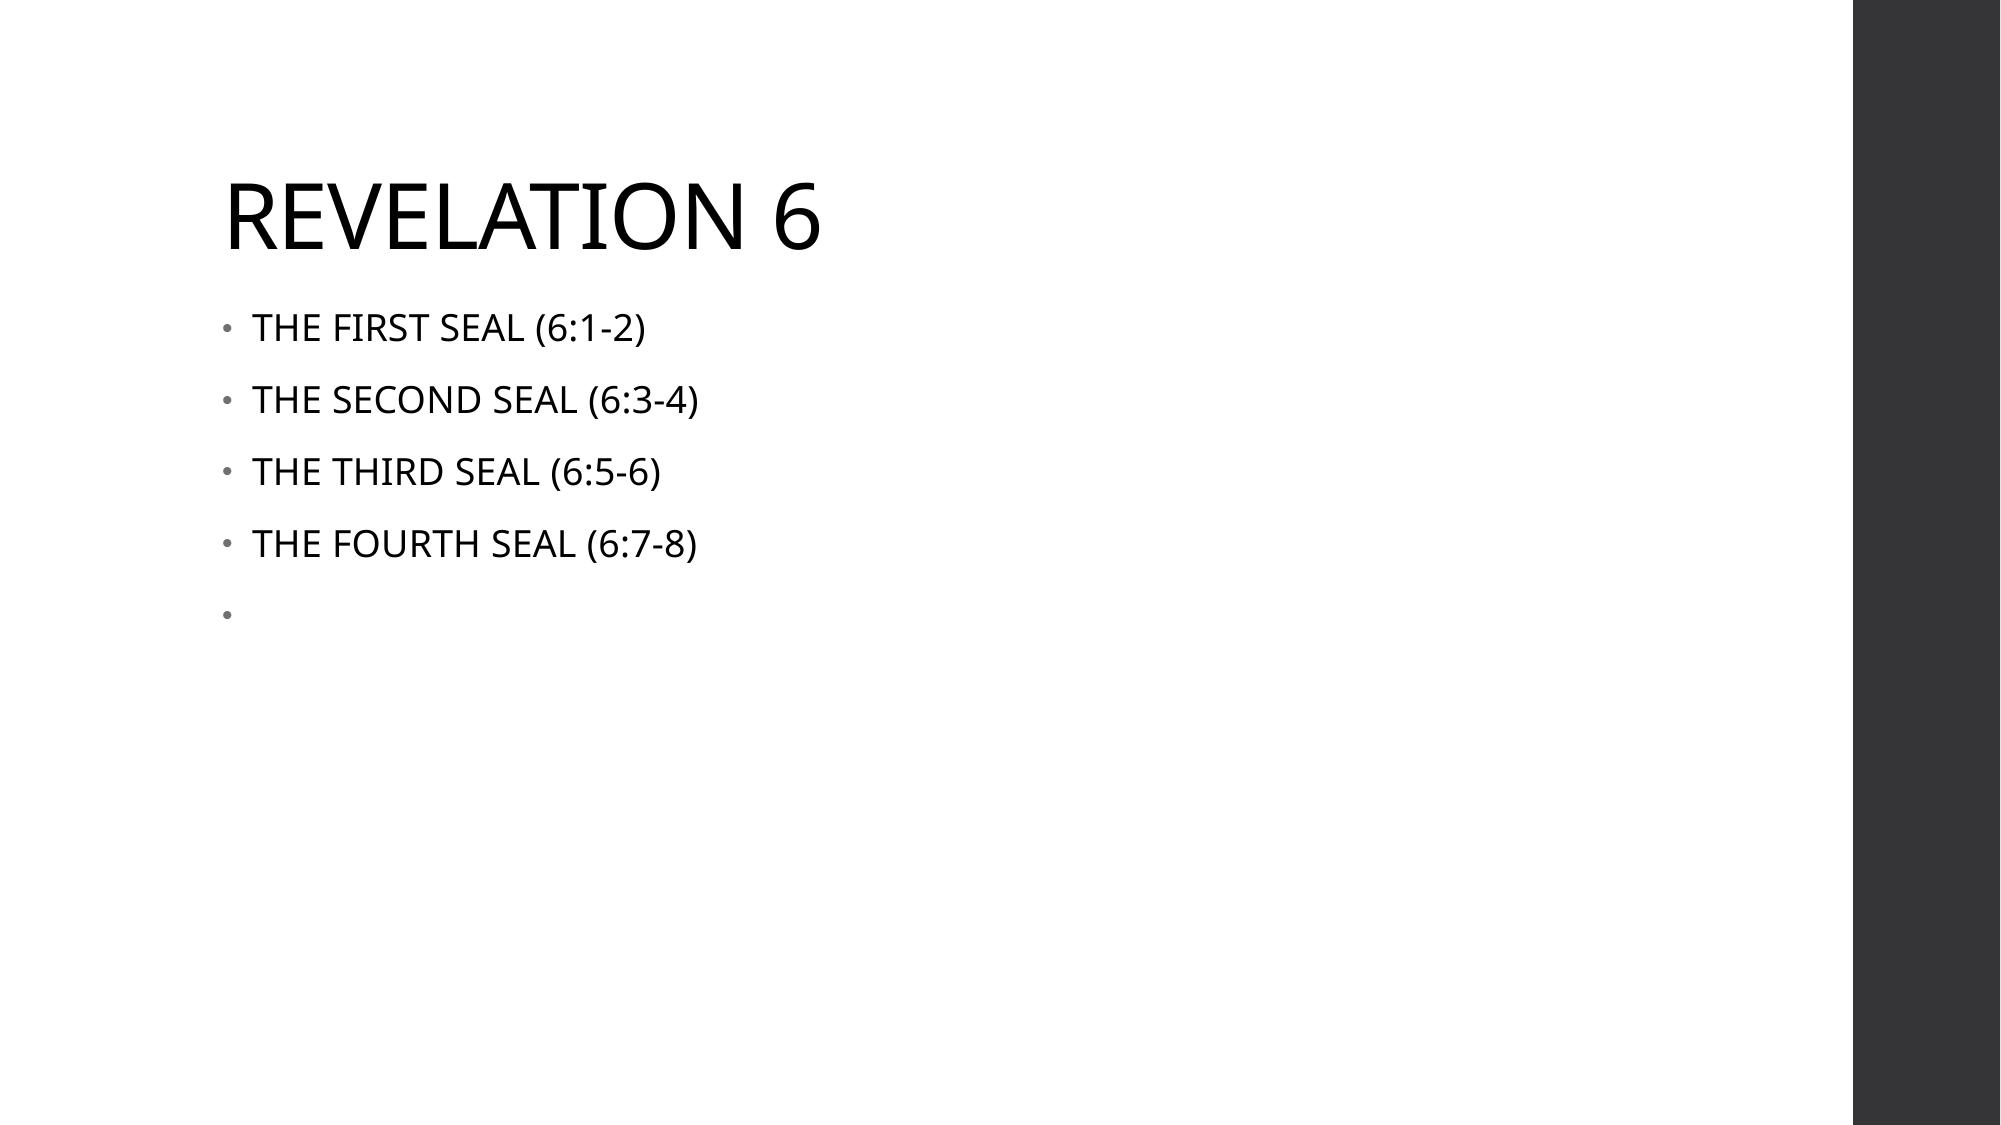

# REVELATION 6
THE FIRST SEAL (6:1-2)
THE SECOND SEAL (6:3-4)
THE THIRD SEAL (6:5-6)
THE FOURTH SEAL (6:7-8)